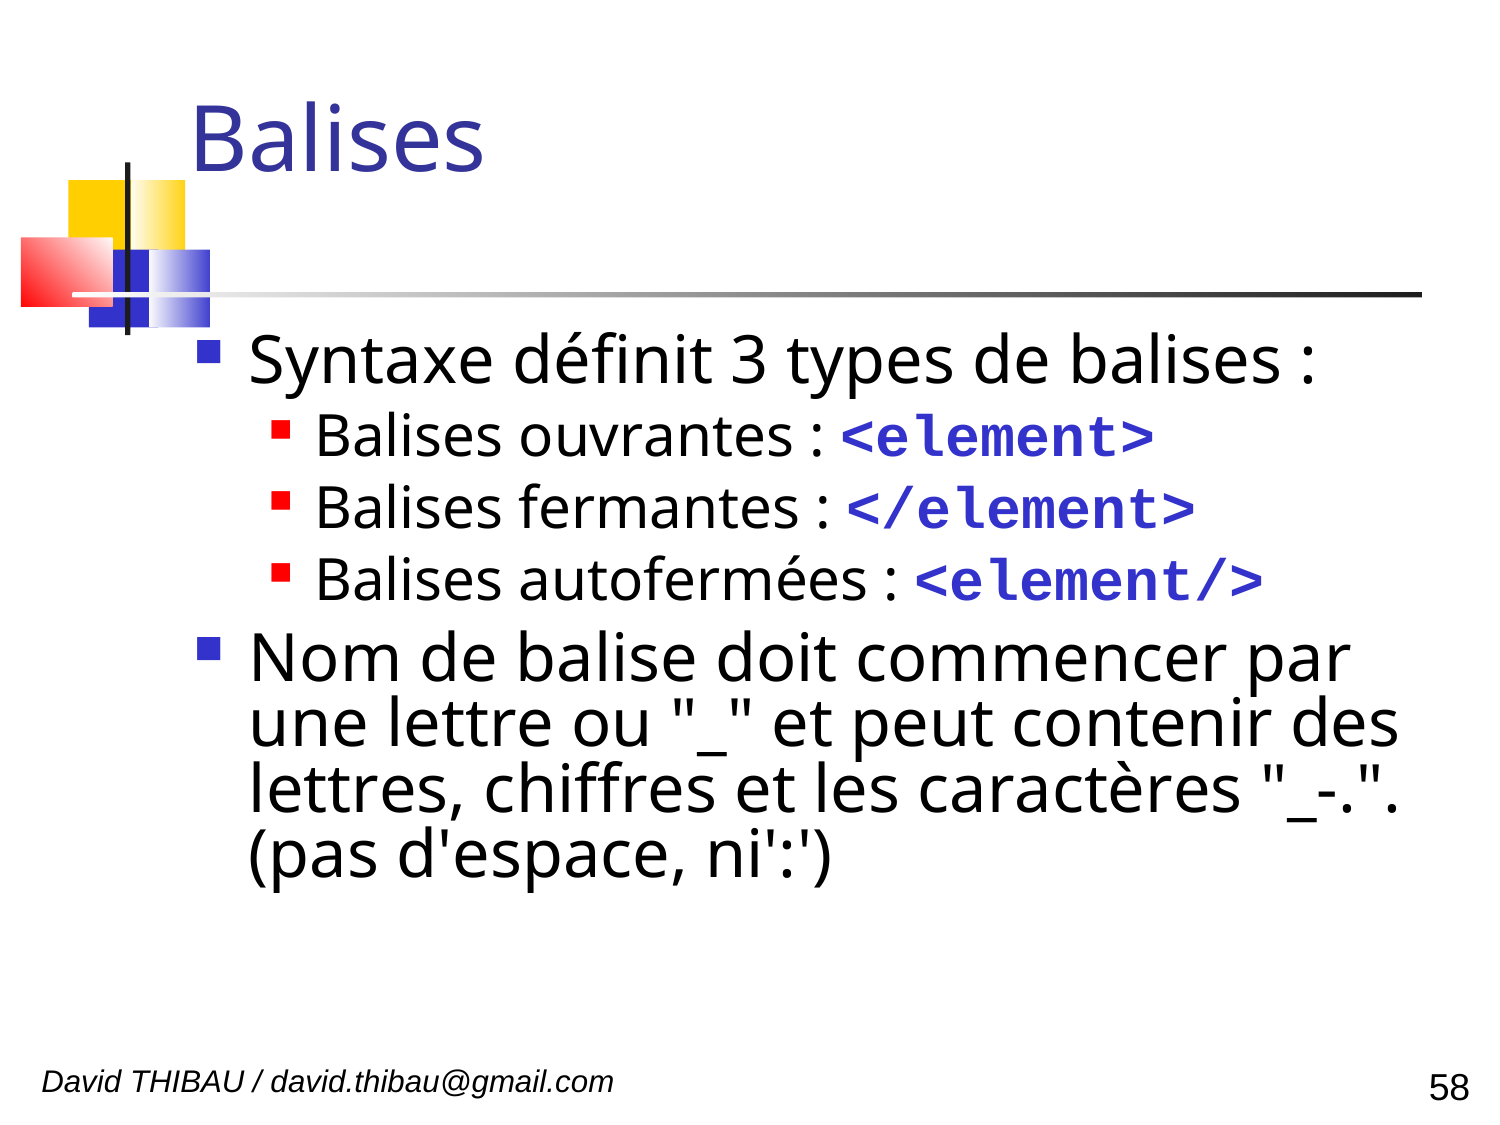

# Balises
Syntaxe définit 3 types de balises :
Balises ouvrantes : <element>
Balises fermantes : </element>
Balises autofermées : <element/>
Nom de balise doit commencer par une lettre ou "_" et peut contenir des lettres, chiffres et les caractères "_-.". (pas d'espace, ni':')